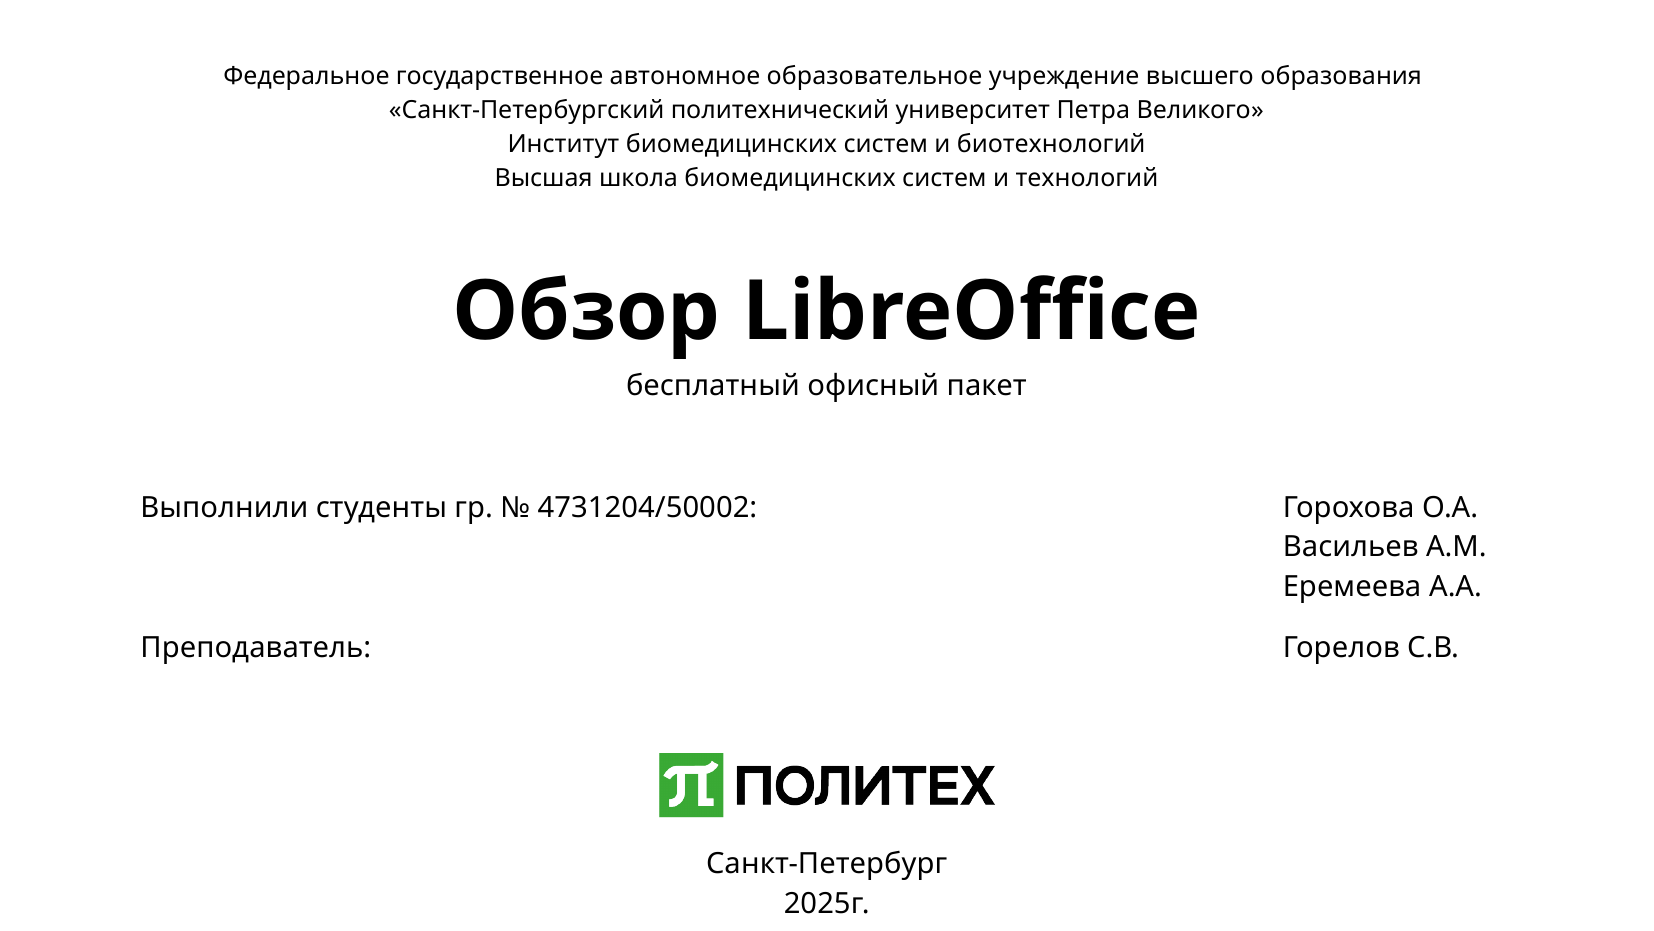

Федеральное государственное автономное образовательное учреждение высшего образования
«Санкт-Петербургский политехнический университет Петра Великого»
Институт биомедицинских систем и биотехнологий
Высшая школа биомедицинских систем и технологий
Обзор LibreOffice
бесплатный офисный пакет
| Выполнили студенты гр. № 4731204/50002: | Горохова О.А. Васильев А.М. Еремеева А.А. |
| --- | --- |
| Преподаватель: | Горелов С.В. |
Санкт-Петербург
2025г.